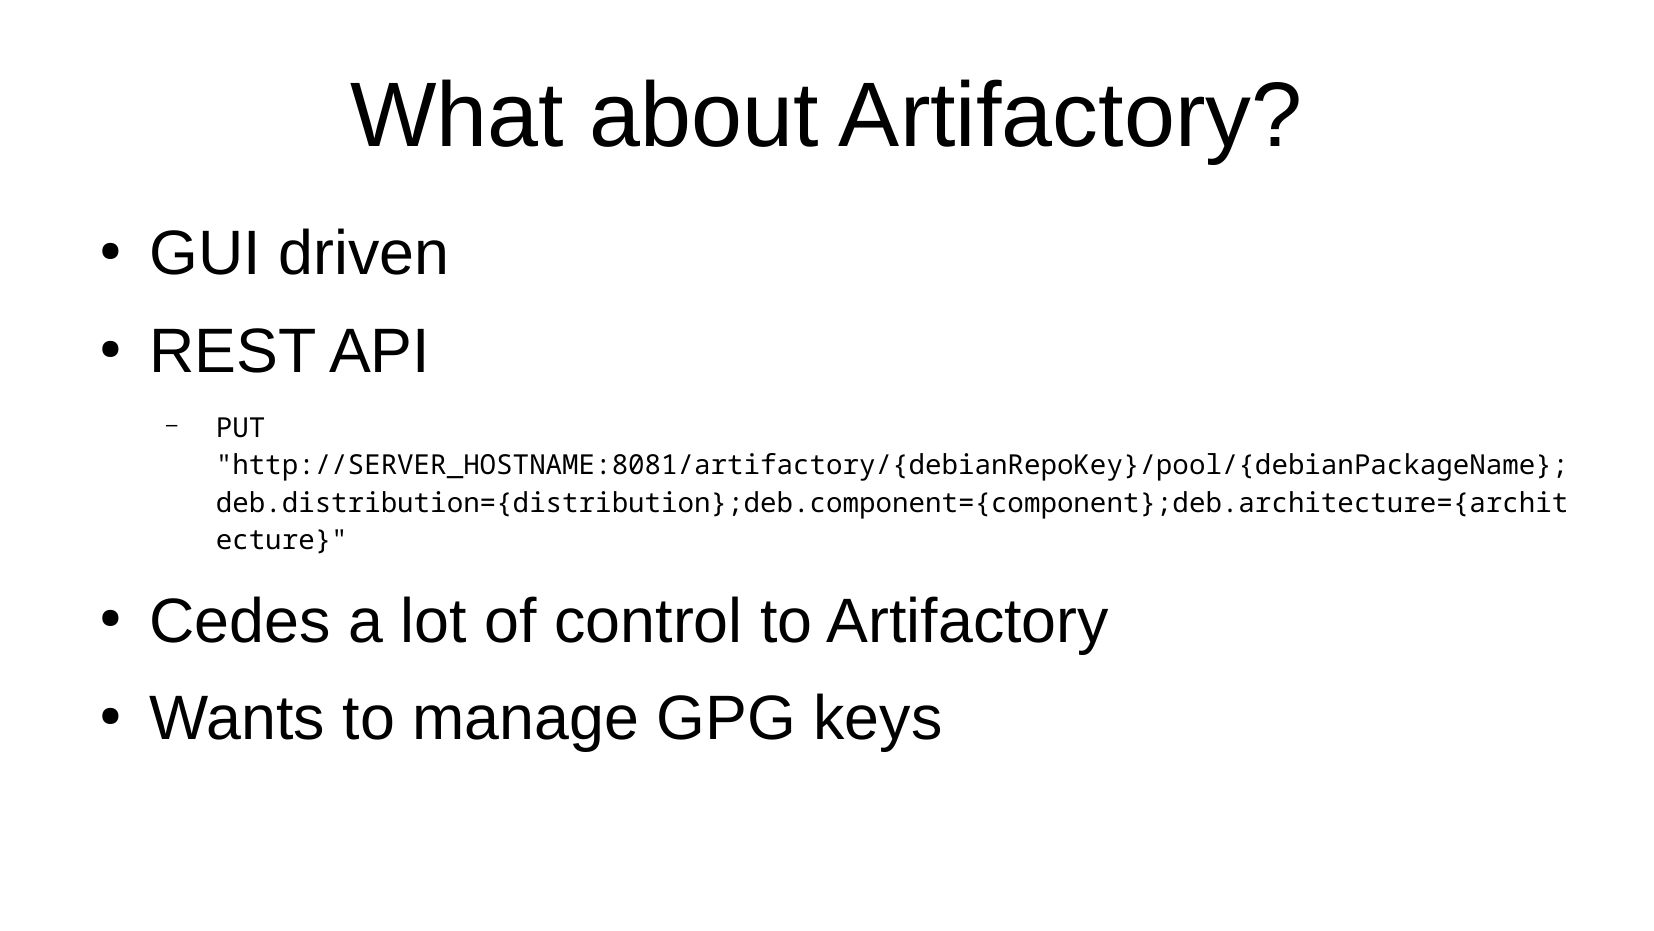

# What about Artifactory?
GUI driven
REST API
PUT "http://SERVER_HOSTNAME:8081/artifactory/{debianRepoKey}/pool/{debianPackageName};deb.distribution={distribution};deb.component={component};deb.architecture={architecture}"
Cedes a lot of control to Artifactory
Wants to manage GPG keys